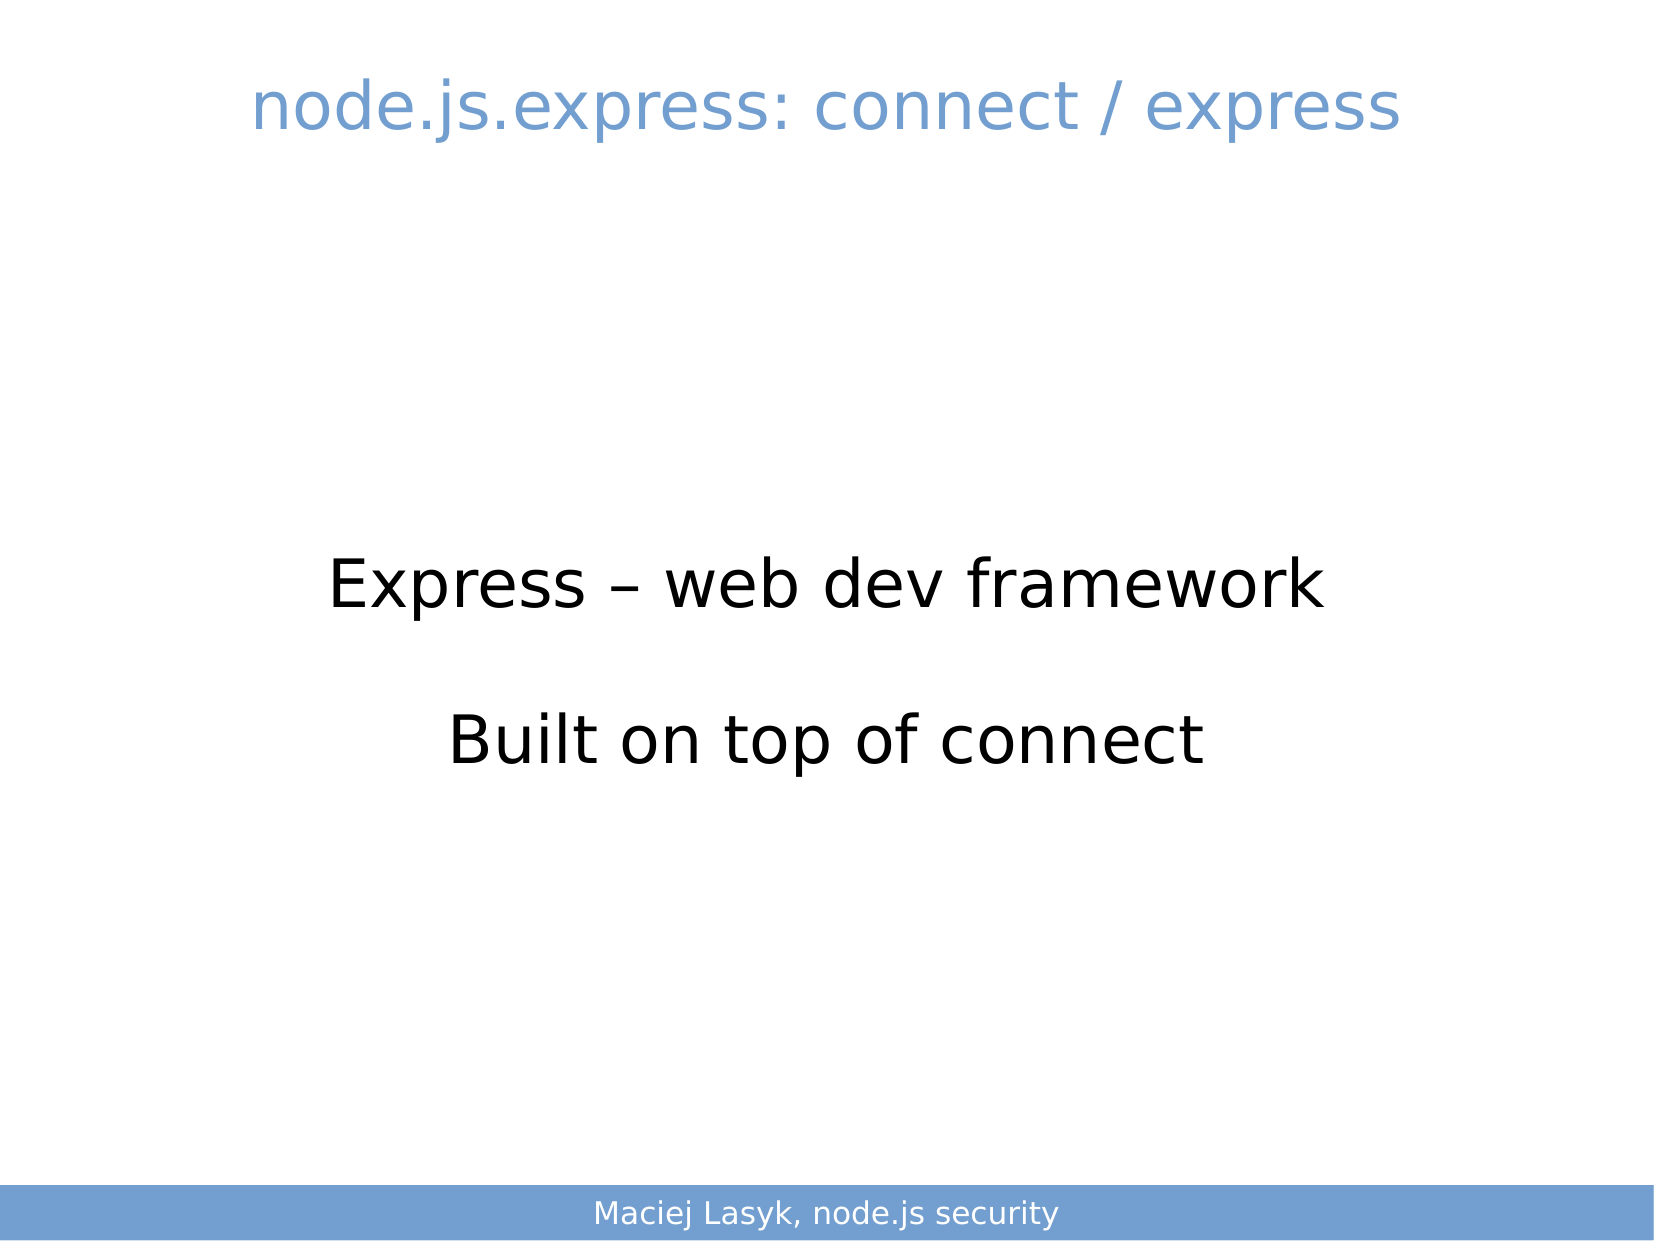

node.js.express: connect / express
Express – web dev framework
Built on top of connect
 3/25
 1/25
Maciej Lasyk, Ganglia & Nagios
Maciej Lasyk, node.js security
Maciej Lasyk, node.js security